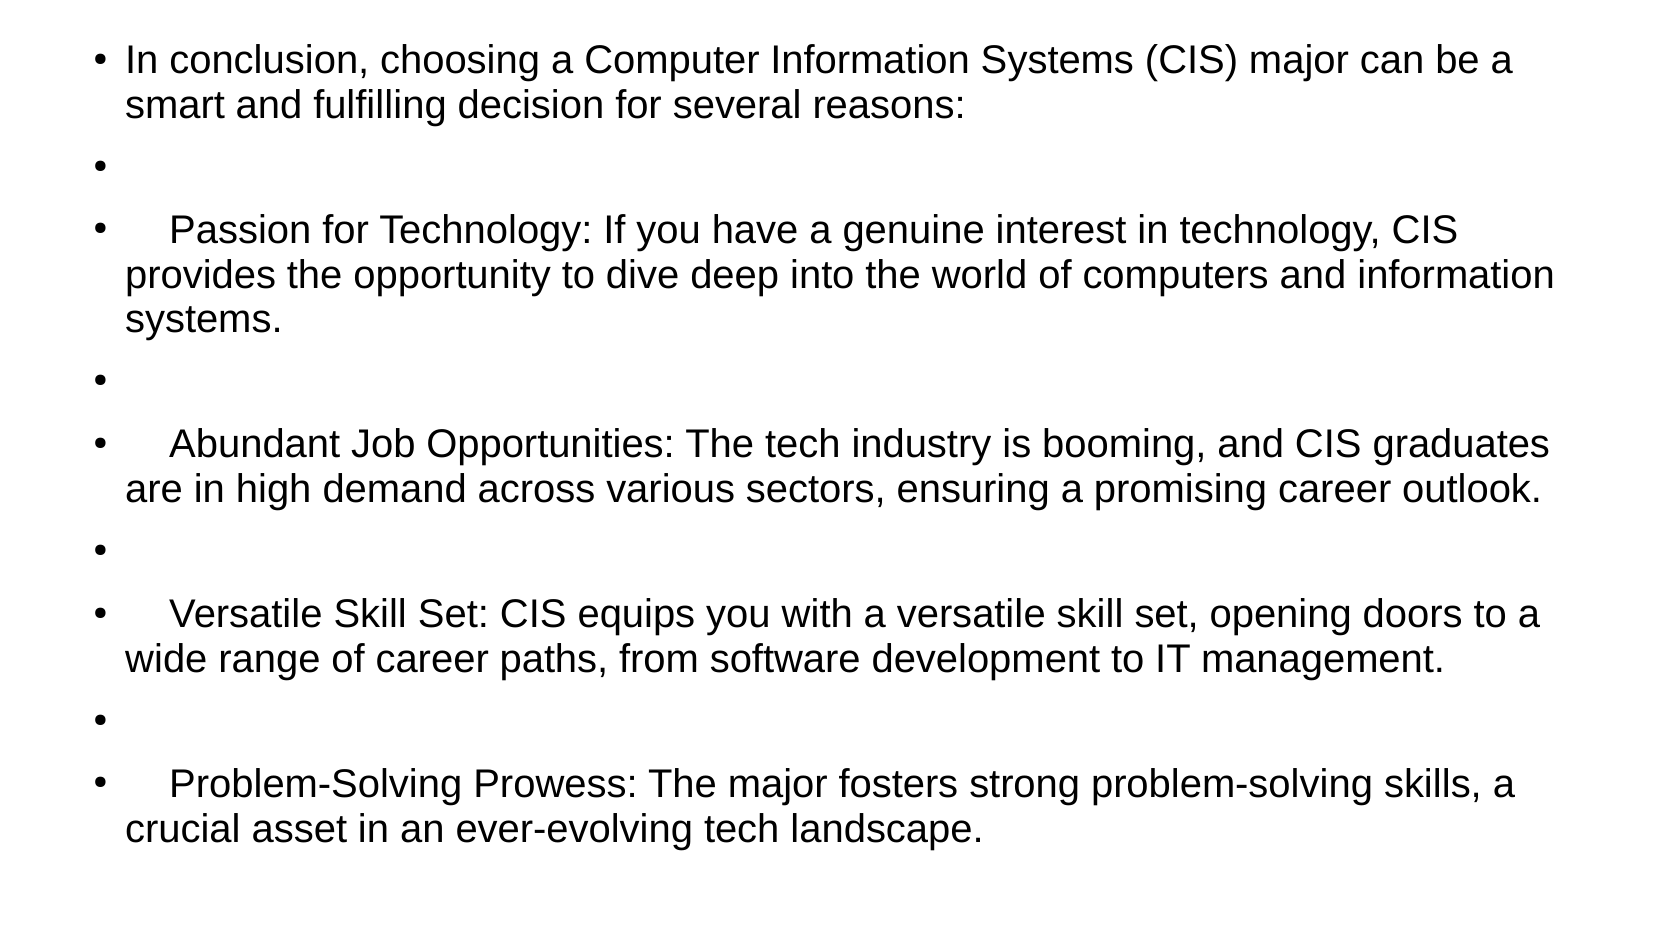

# In conclusion, choosing a Computer Information Systems (CIS) major can be a smart and fulfilling decision for several reasons:
 Passion for Technology: If you have a genuine interest in technology, CIS provides the opportunity to dive deep into the world of computers and information systems.
 Abundant Job Opportunities: The tech industry is booming, and CIS graduates are in high demand across various sectors, ensuring a promising career outlook.
 Versatile Skill Set: CIS equips you with a versatile skill set, opening doors to a wide range of career paths, from software development to IT management.
 Problem-Solving Prowess: The major fosters strong problem-solving skills, a crucial asset in an ever-evolving tech landscape.